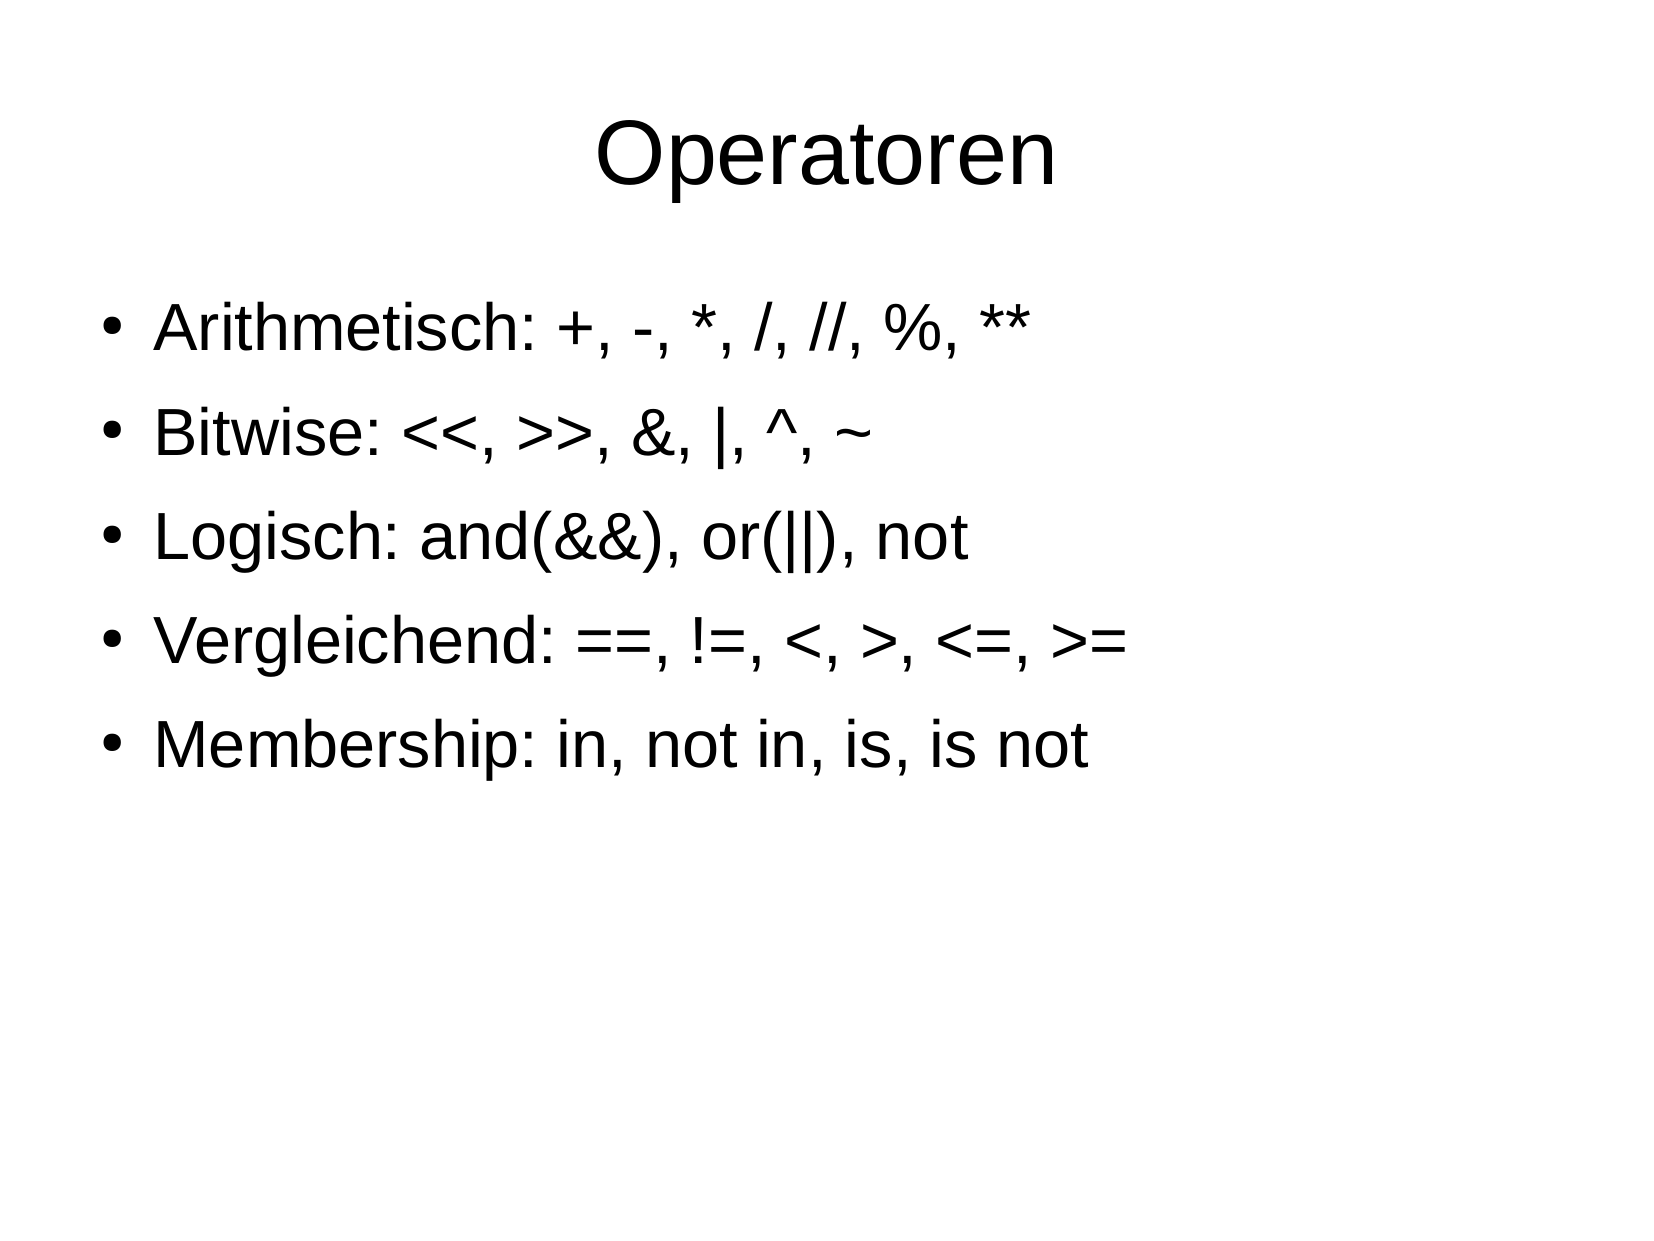

# Operatoren
Arithmetisch: +, -, *, /, //, %, **
Bitwise: <<, >>, &, |, ^, ~
Logisch: and(&&), or(||), not
Vergleichend: ==, !=, <, >, <=, >=
Membership: in, not in, is, is not